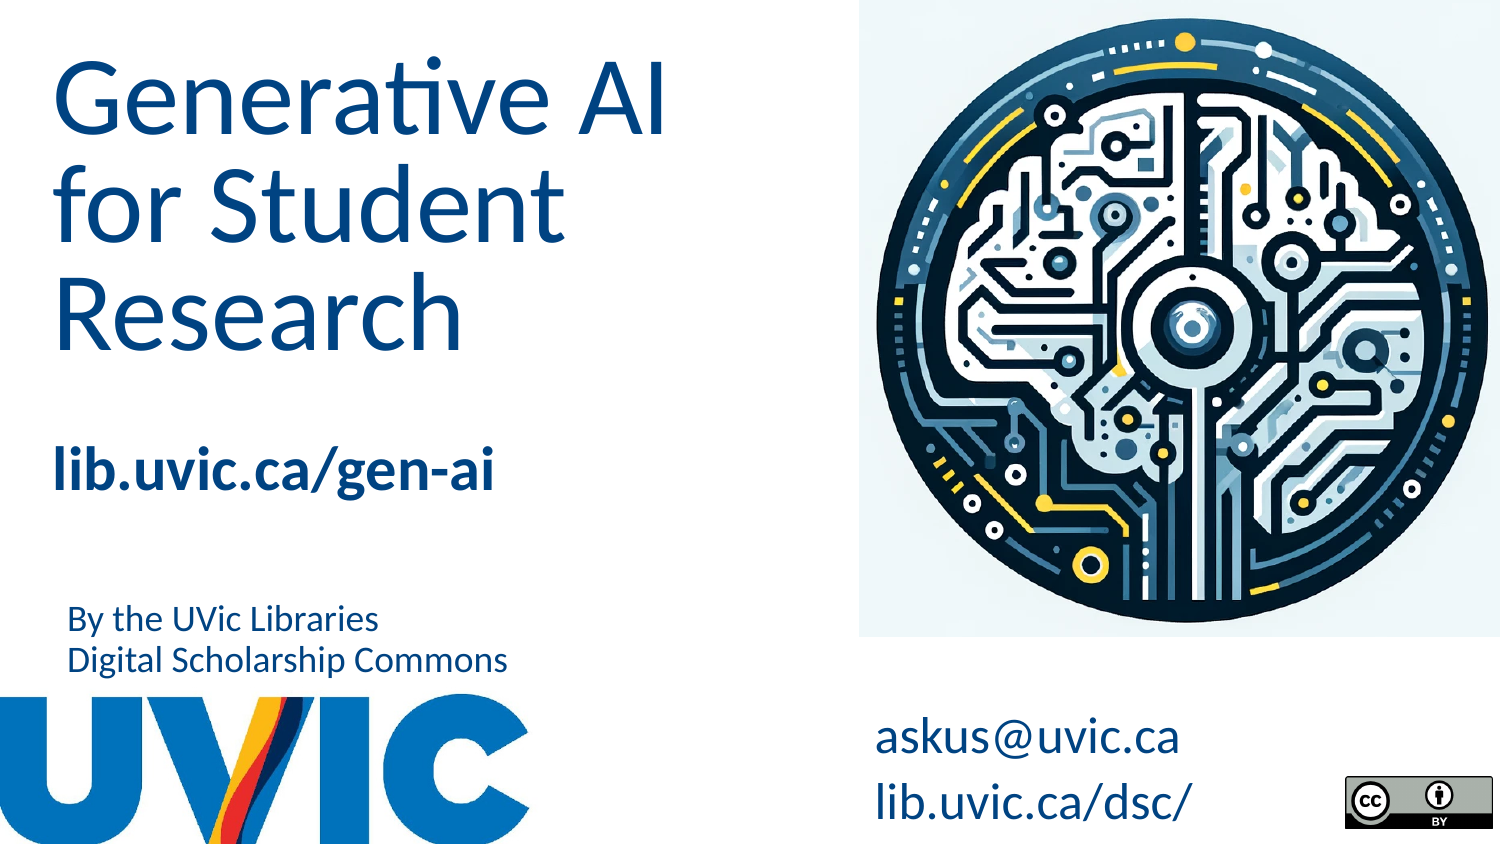

# Generative AI for Student Research
lib.uvic.ca/gen-ai
By the UVic Libraries
Digital Scholarship Commons
askus@uvic.ca
lib.uvic.ca/dsc/